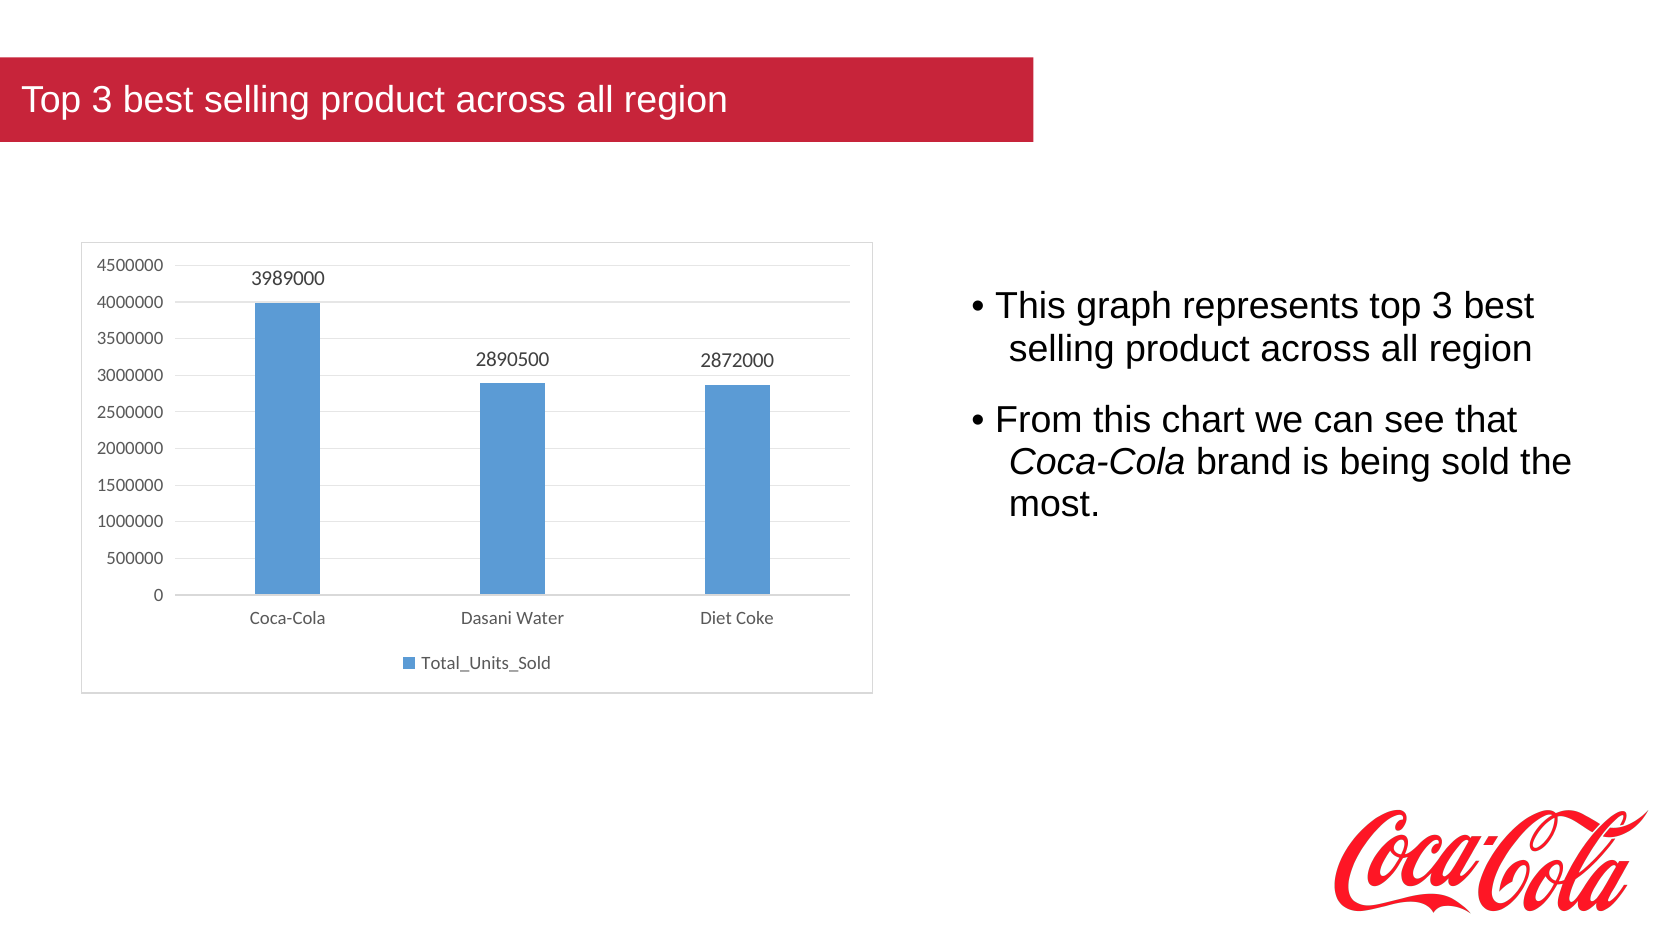

# Top 3 best selling product across all region
• This graph represents top 3 best selling product across all region
• From this chart we can see that Coca-Cola brand is being sold the most.